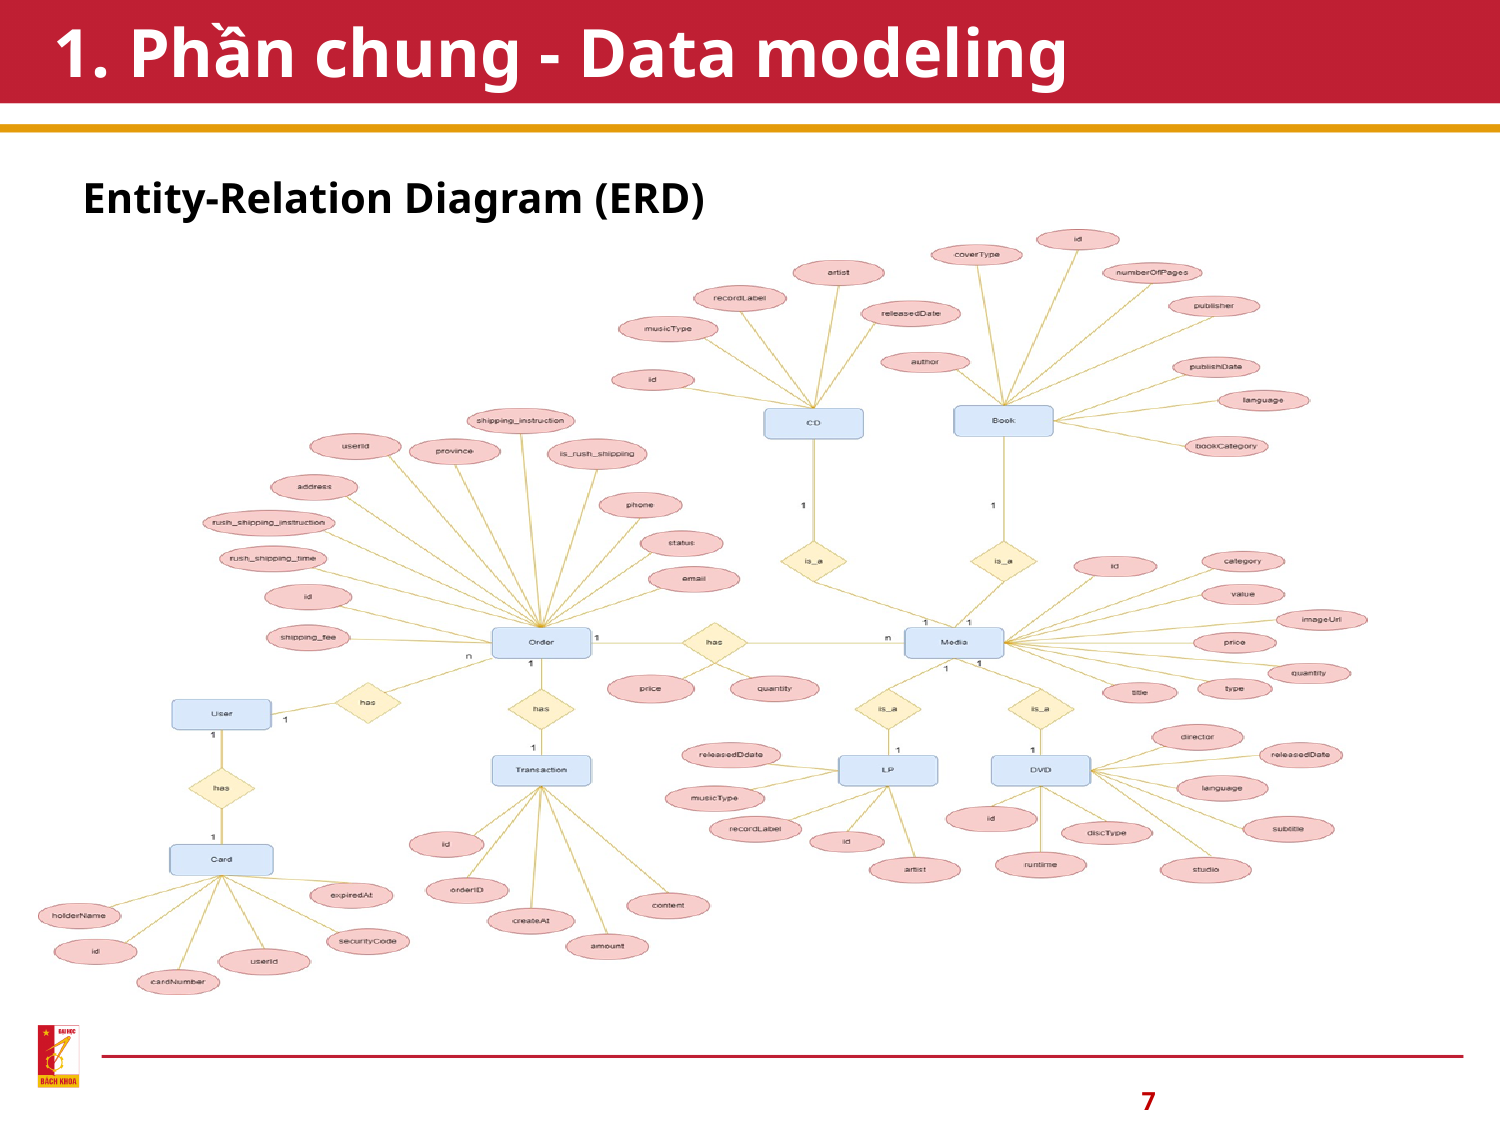

# 1. Phần chung - Data modeling
Entity-Relation Diagram (ERD)
6